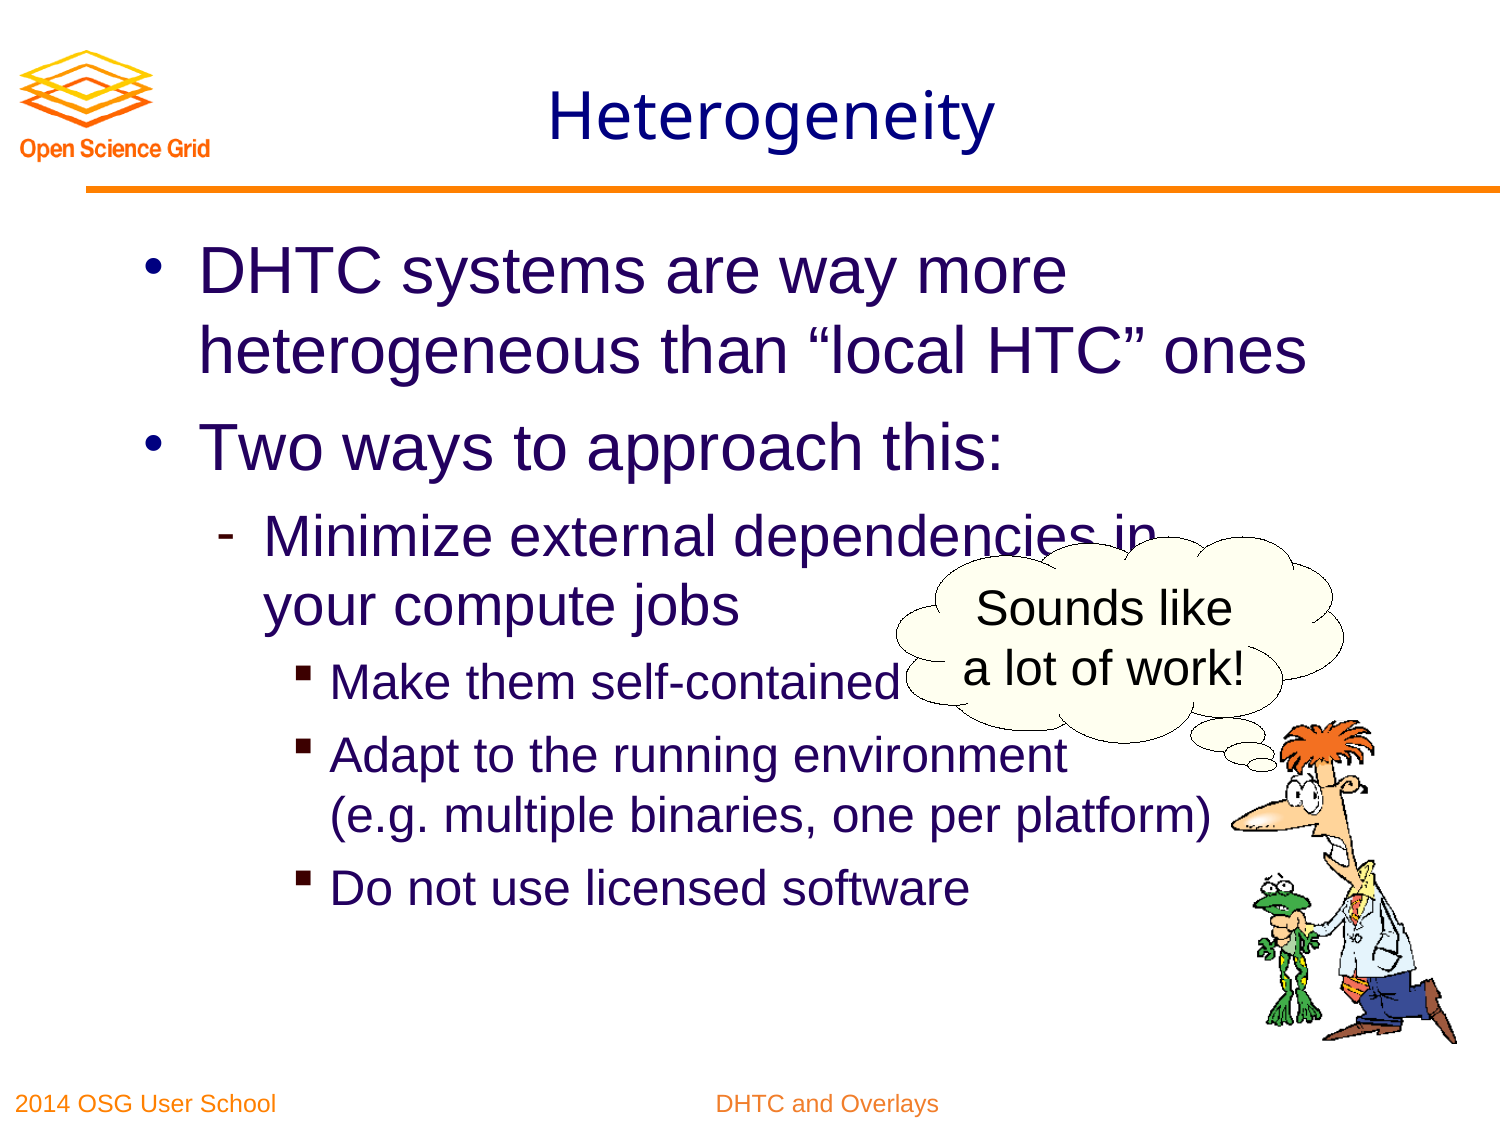

# Heterogeneity
DHTC systems are way more heterogeneous than “local HTC” ones
Two ways to approach this:
Minimize external dependencies in your compute jobs
Make them self-contained
Adapt to the running environment
(e.g. multiple binaries, one per platform)
Do not use licensed software
Sounds like
a lot of work!